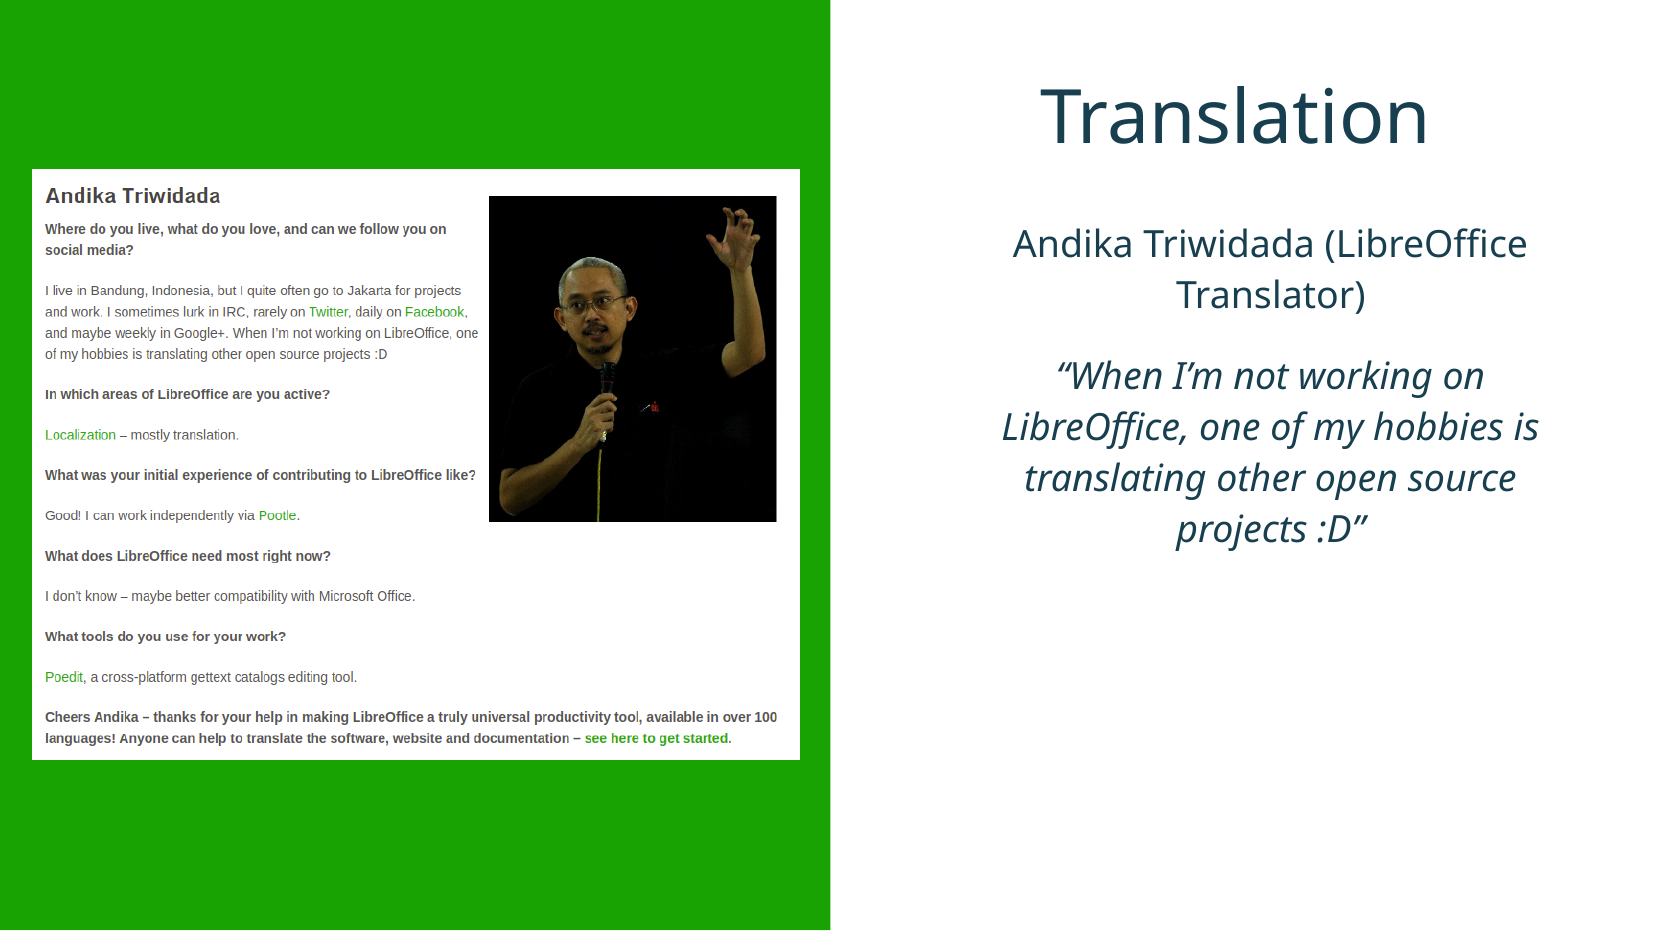

# Translation
Andika Triwidada (LibreOffice Translator)
“When I’m not working on LibreOffice, one of my hobbies is translating other open source projects :D”